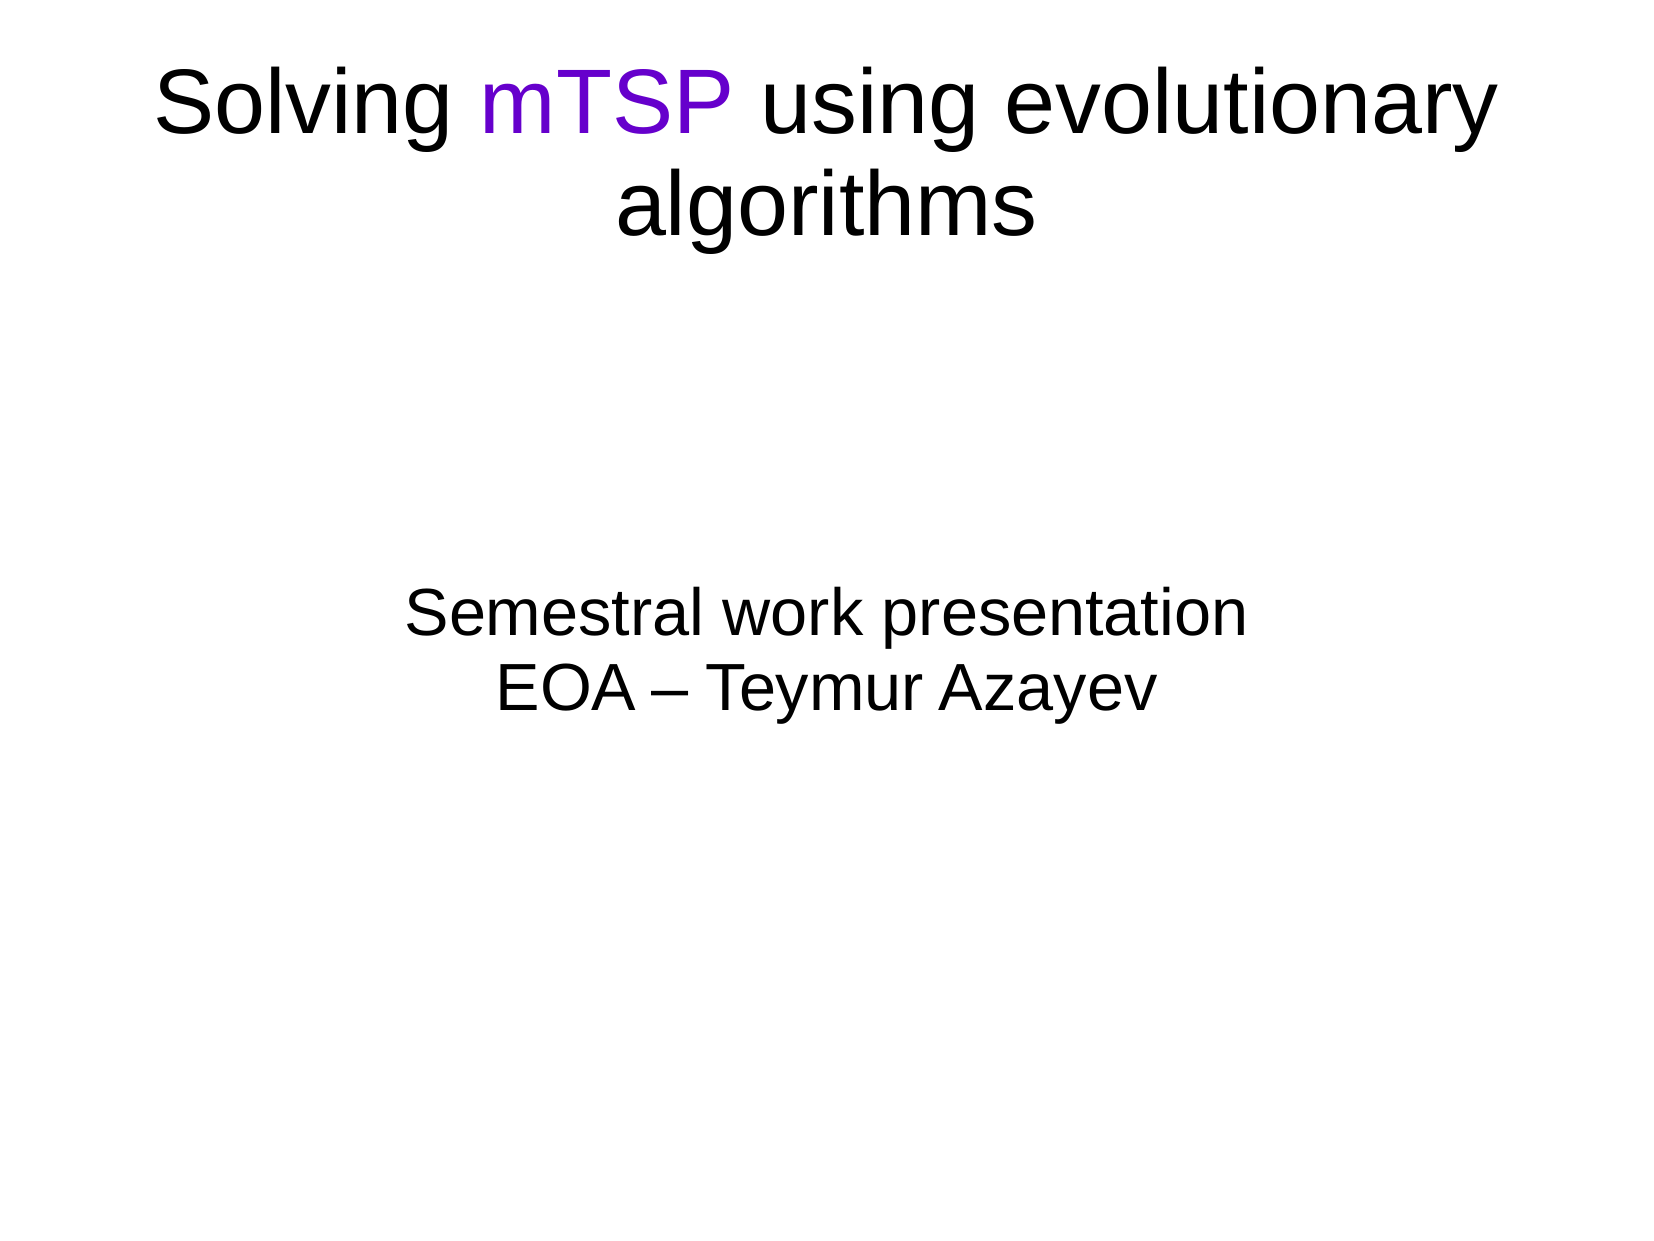

# Solving mTSP using evolutionary algorithms
Semestral work presentation
EOA – Teymur Azayev